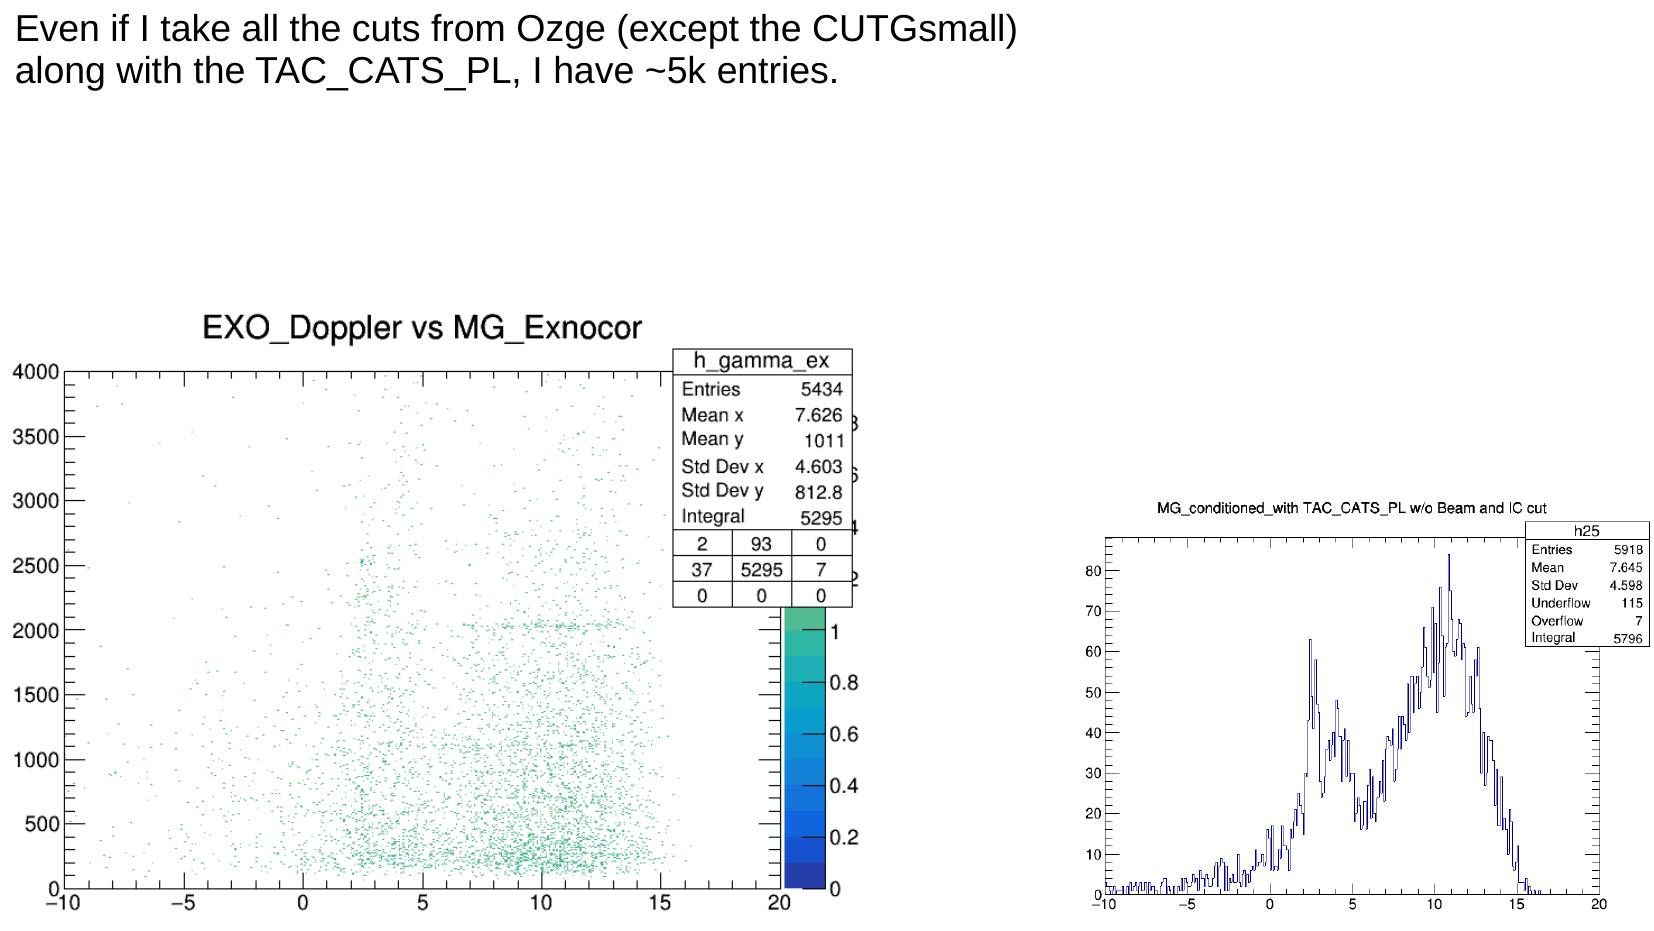

Even if I take all the cuts from Ozge (except the CUTGsmall) along with the TAC_CATS_PL, I have ~5k entries.